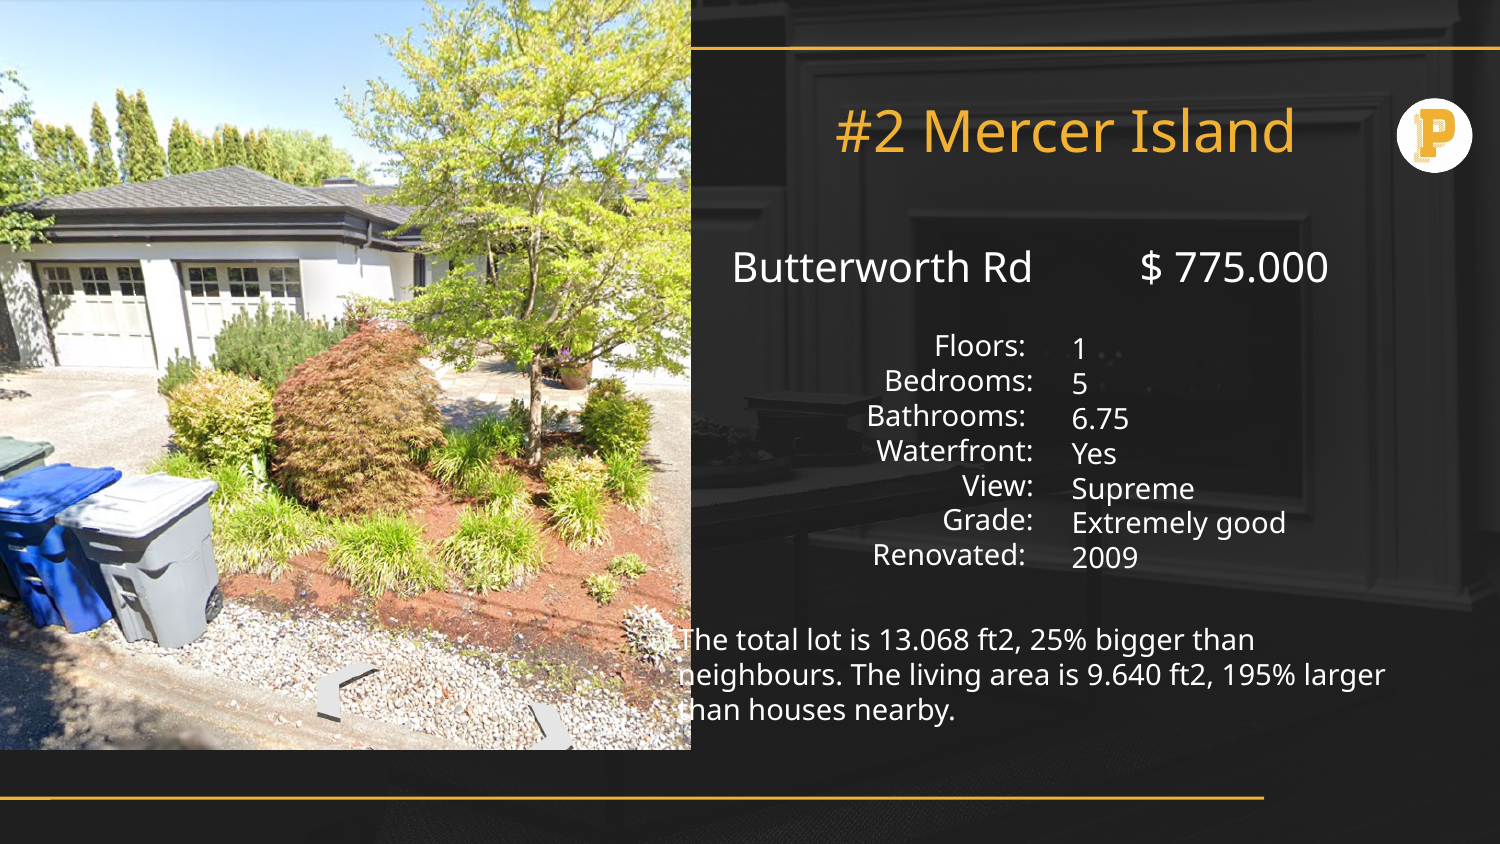

365000.000
#2 Mercer Island
# Butterworth Rd
$ 775.000
1
5
6.75
Yes
Supreme
Extremely good
2009
Floors:
Bedrooms:
Bathrooms:
Waterfront:
View:
Grade:
Renovated:
The total lot is 13.068 ft2, 25% bigger than neighbours. The living area is 9.640 ft2, 195% larger than houses nearby.